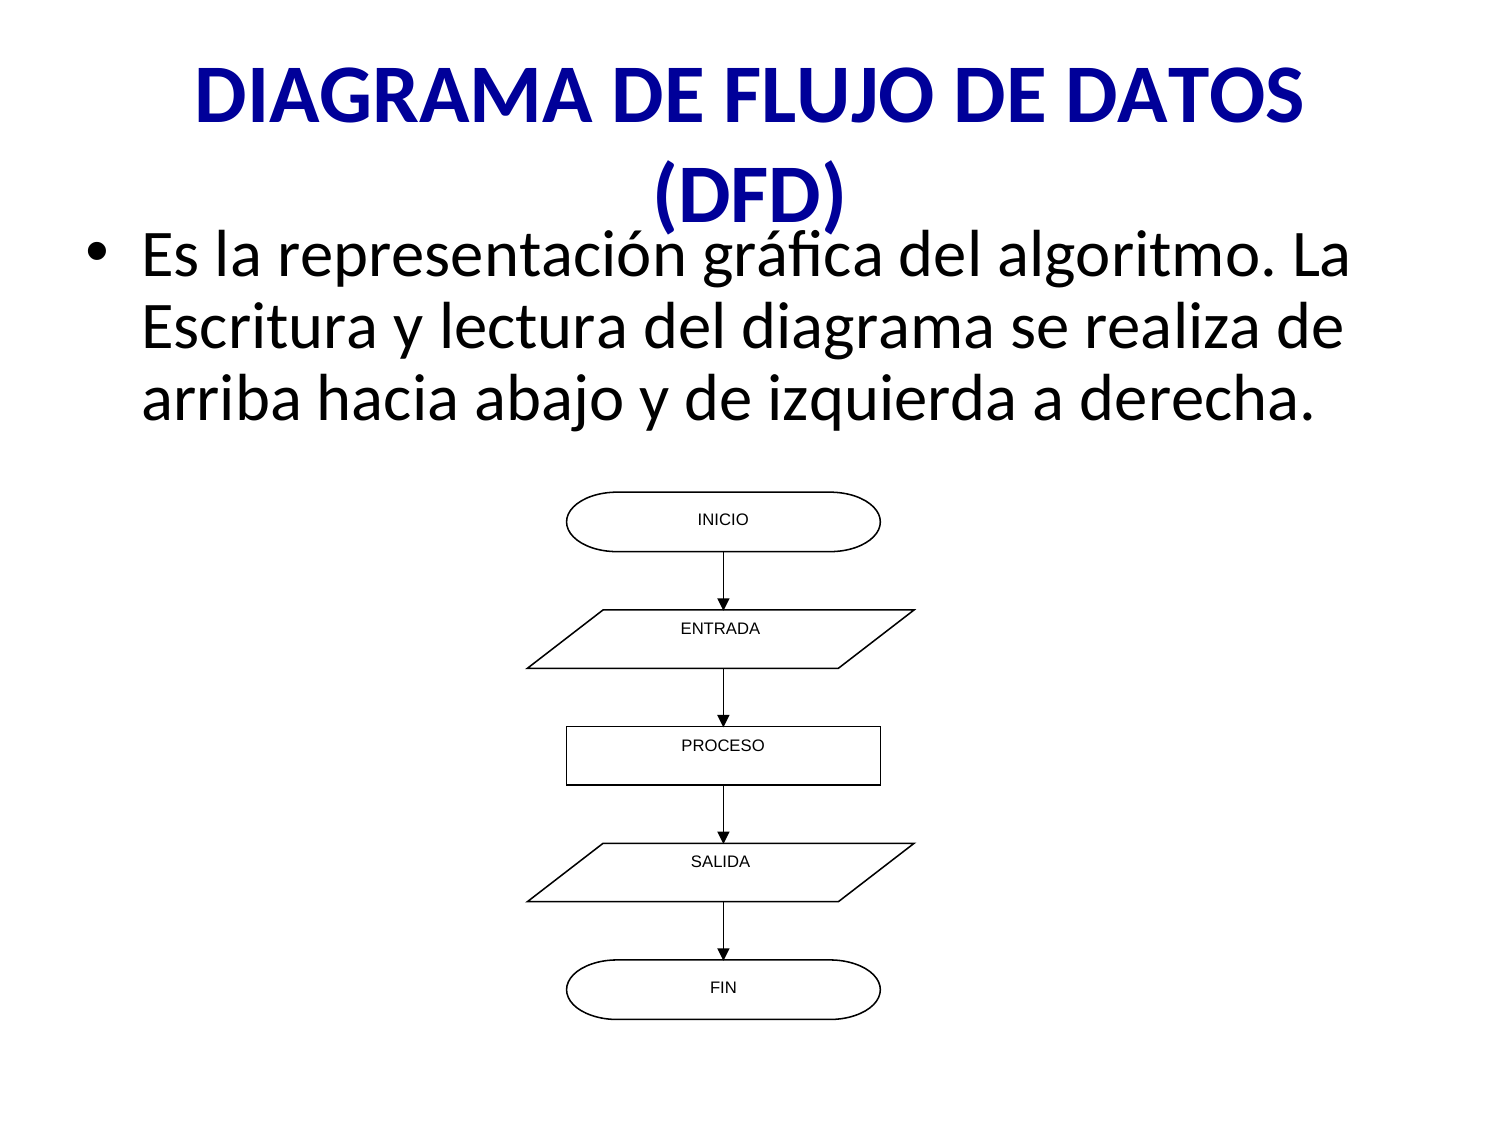

# DIAGRAMA DE FLUJO DE DATOS (DFD)
Es la representación gráfica del algoritmo. La Escritura y lectura del diagrama se realiza de arriba hacia abajo y de izquierda a derecha.
INICIO
ENTRADA
PROCESO
SALIDA
FIN